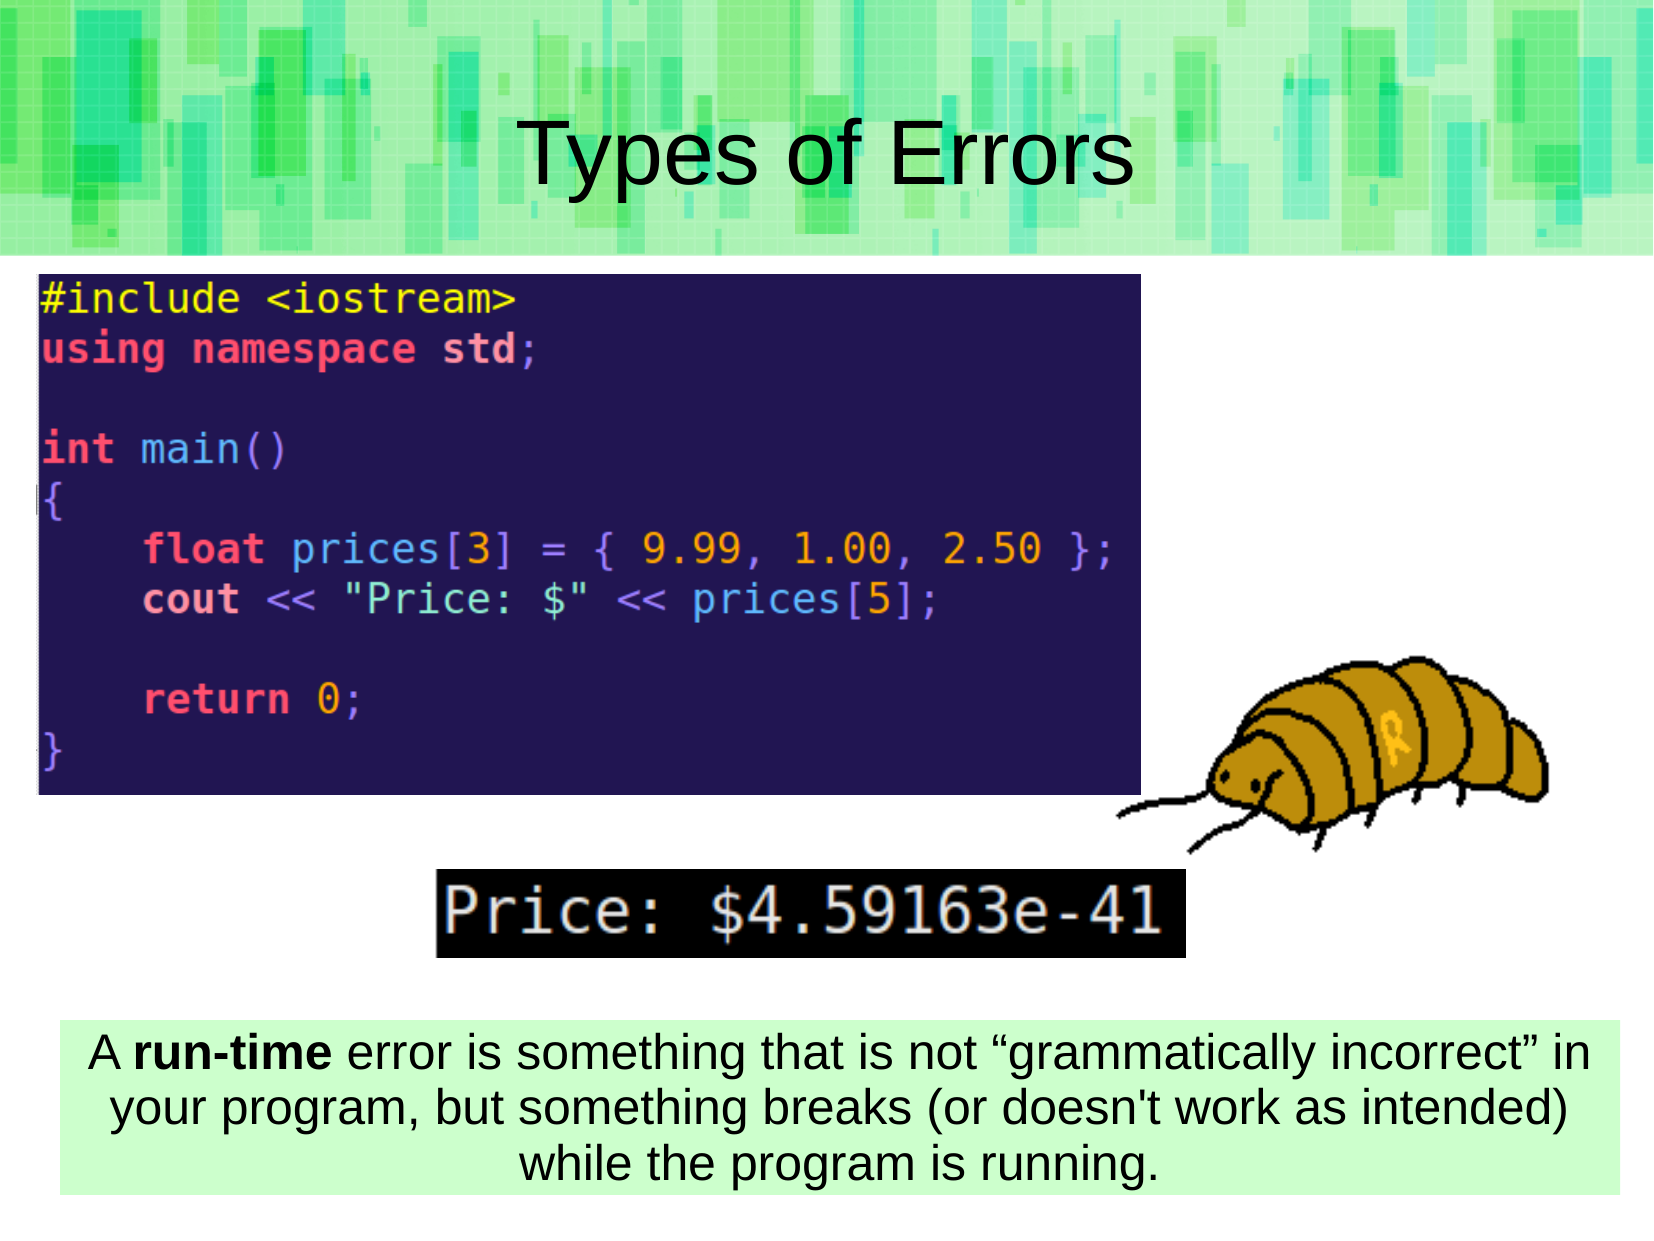

# Types of Errors
A run-time error is something that is not “grammatically incorrect” in your program, but something breaks (or doesn't work as intended) while the program is running.